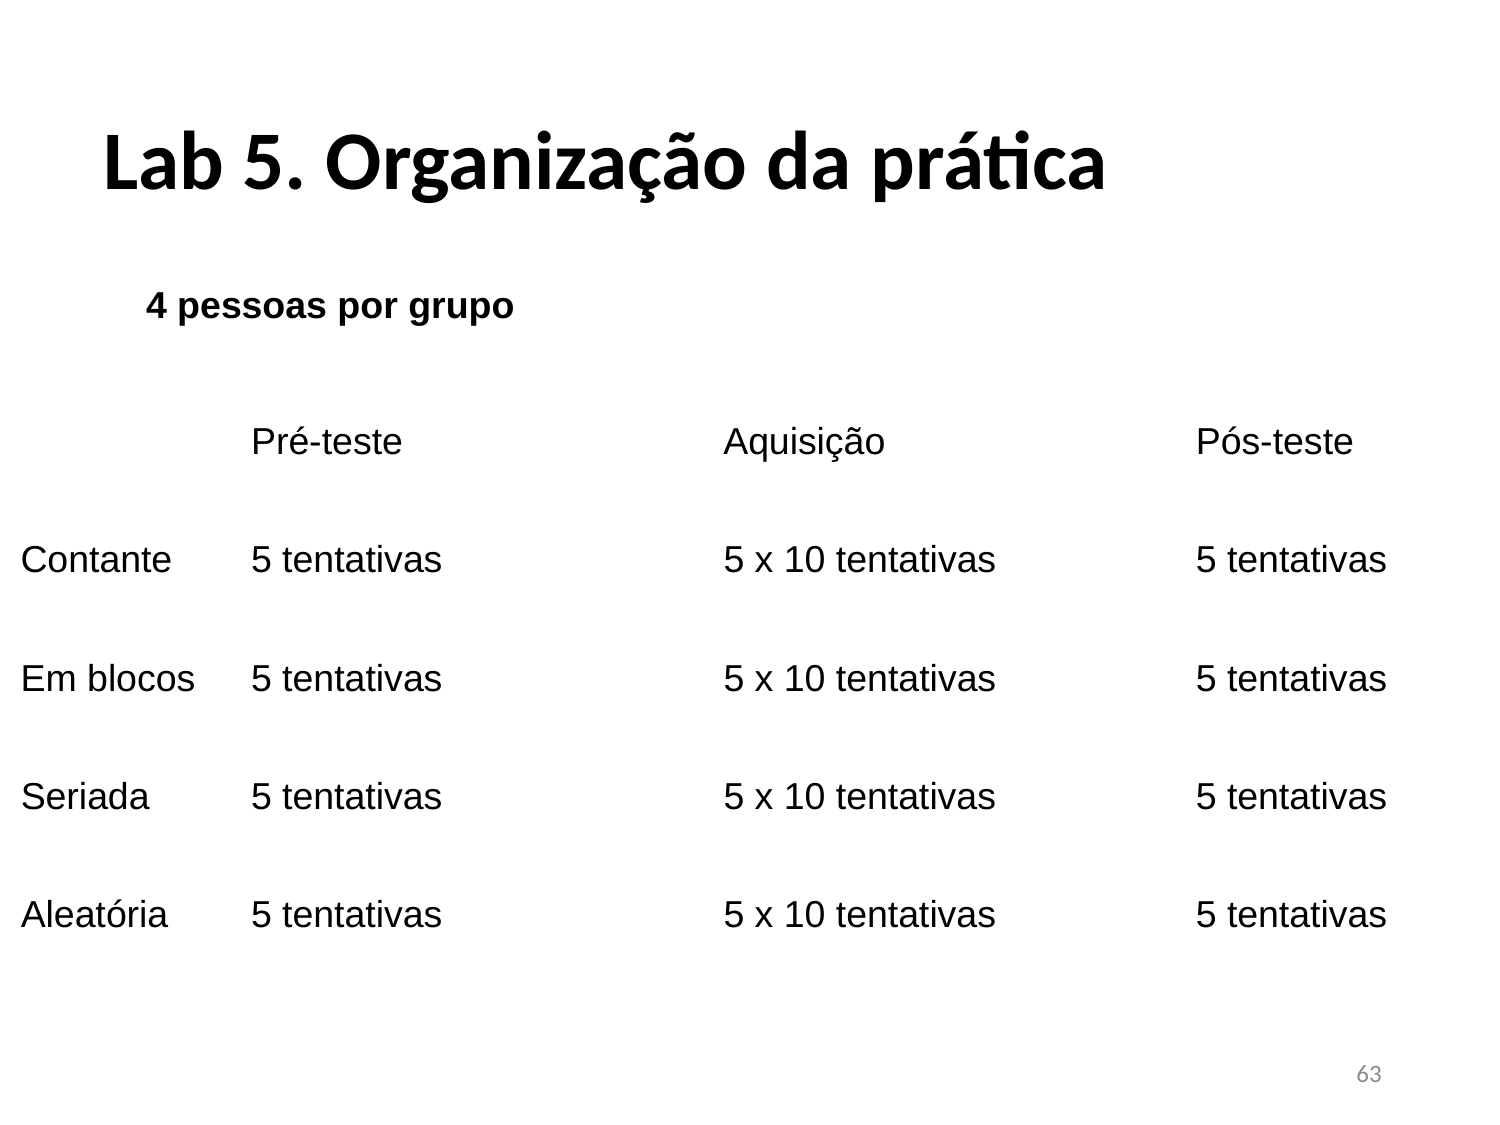

# Lab 5. Organização da prática
4 pessoas por grupo
Pré-teste
Aquisição
Pós-teste
Contante
5 tentativas
5 x 10 tentativas
5 tentativas
Em blocos
5 tentativas
5 x 10 tentativas
5 tentativas
Seriada
5 tentativas
5 x 10 tentativas
5 tentativas
Aleatória
5 tentativas
5 x 10 tentativas
5 tentativas
63